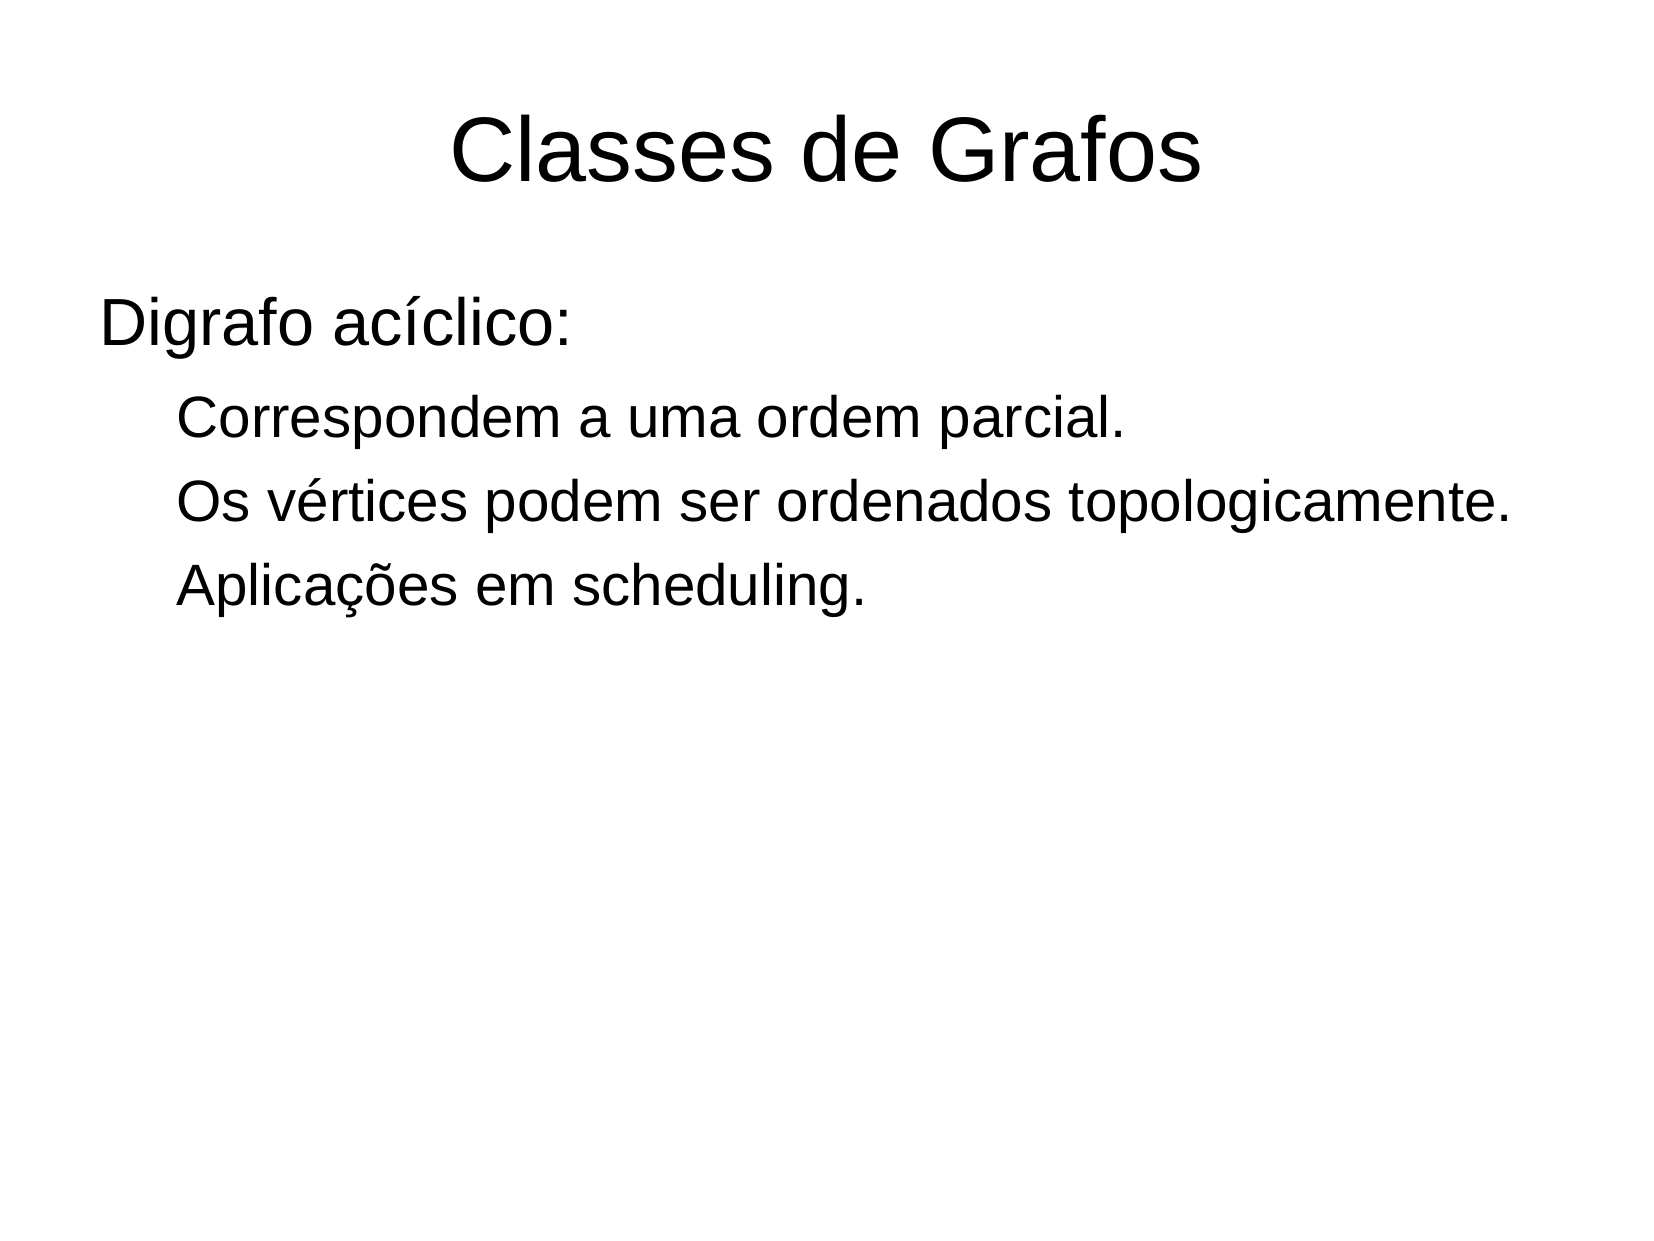

# Classes de Grafos
Digrafo acíclico:
Correspondem a uma ordem parcial.
Os vértices podem ser ordenados topologicamente.
Aplicações em scheduling.